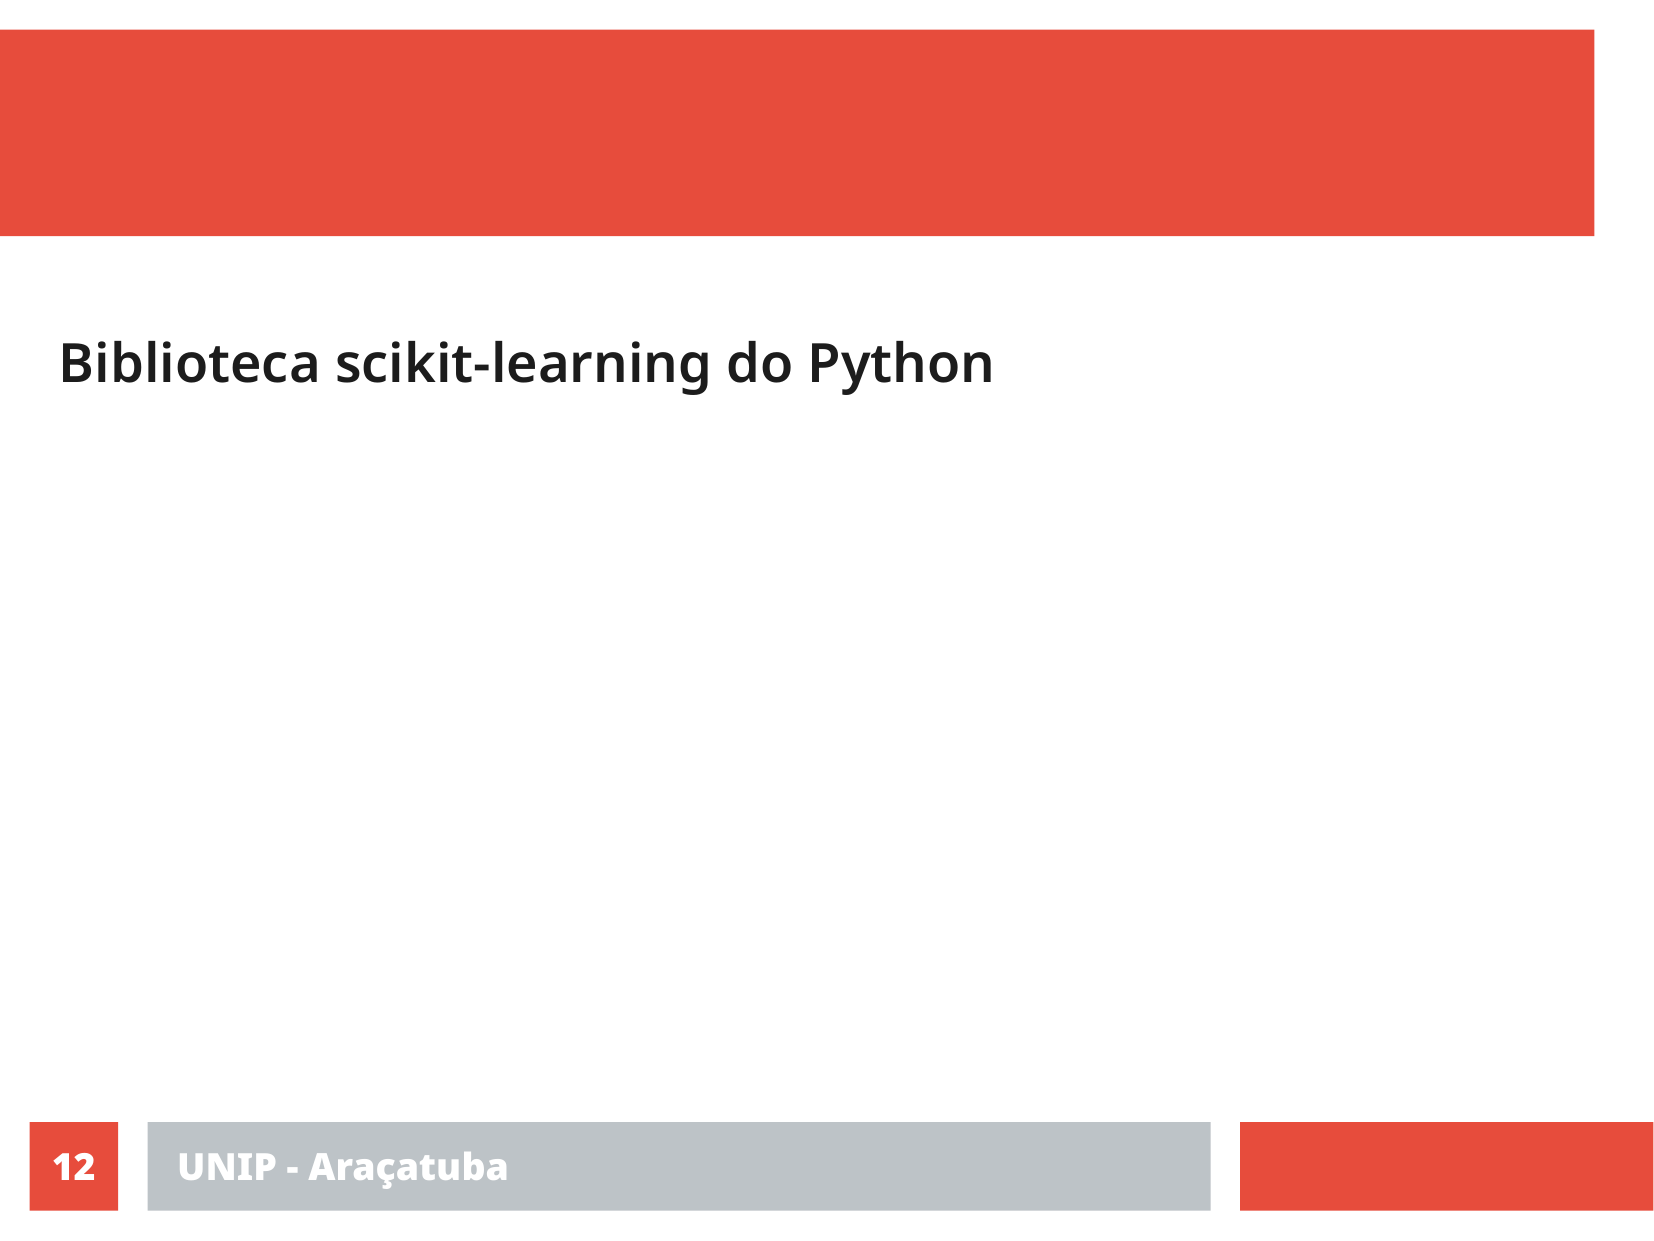

#
Biblioteca scikit-learning do Python
12
UNIP - Araçatuba